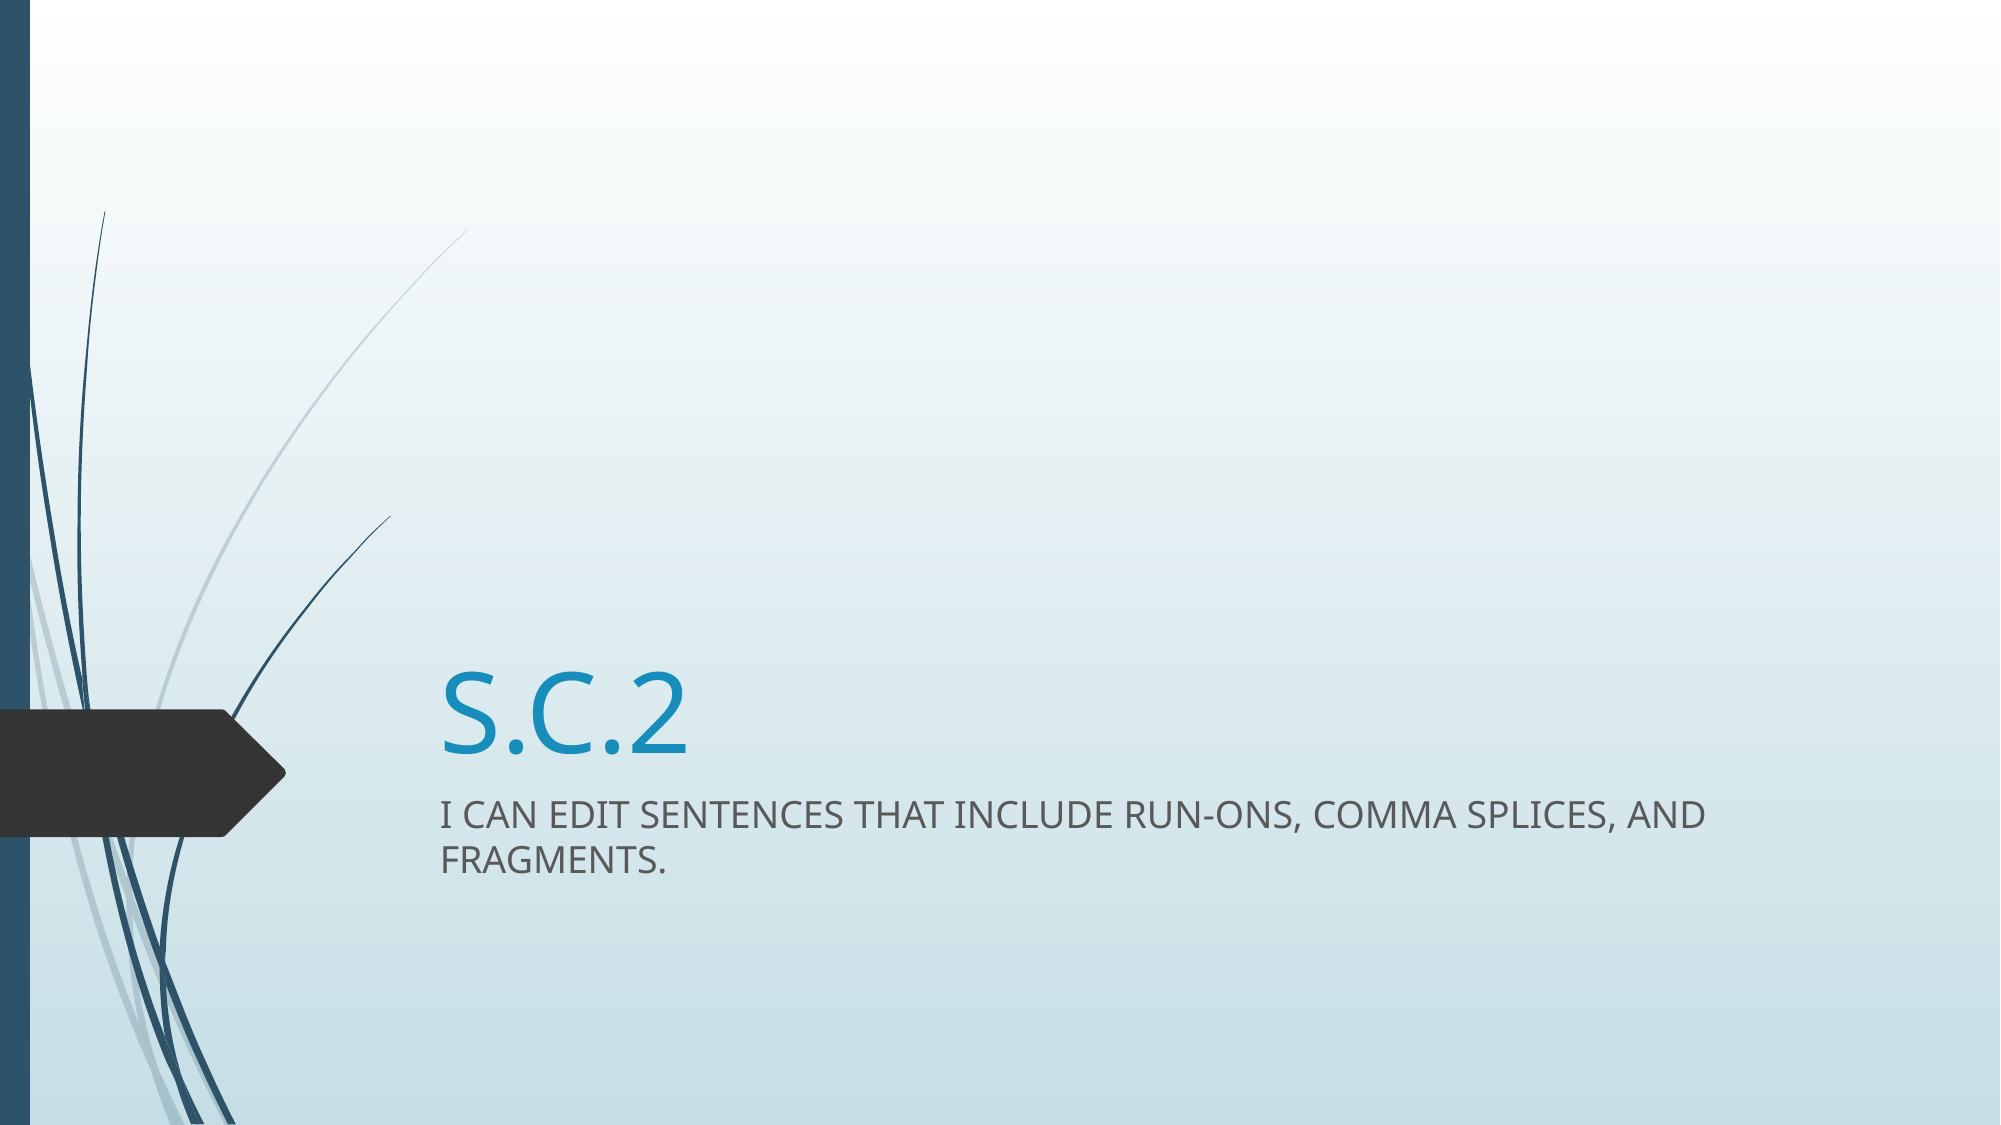

# S.C.2
I CAN EDIT SENTENCES THAT INCLUDE RUN-ONS, COMMA SPLICES, AND FRAGMENTS.